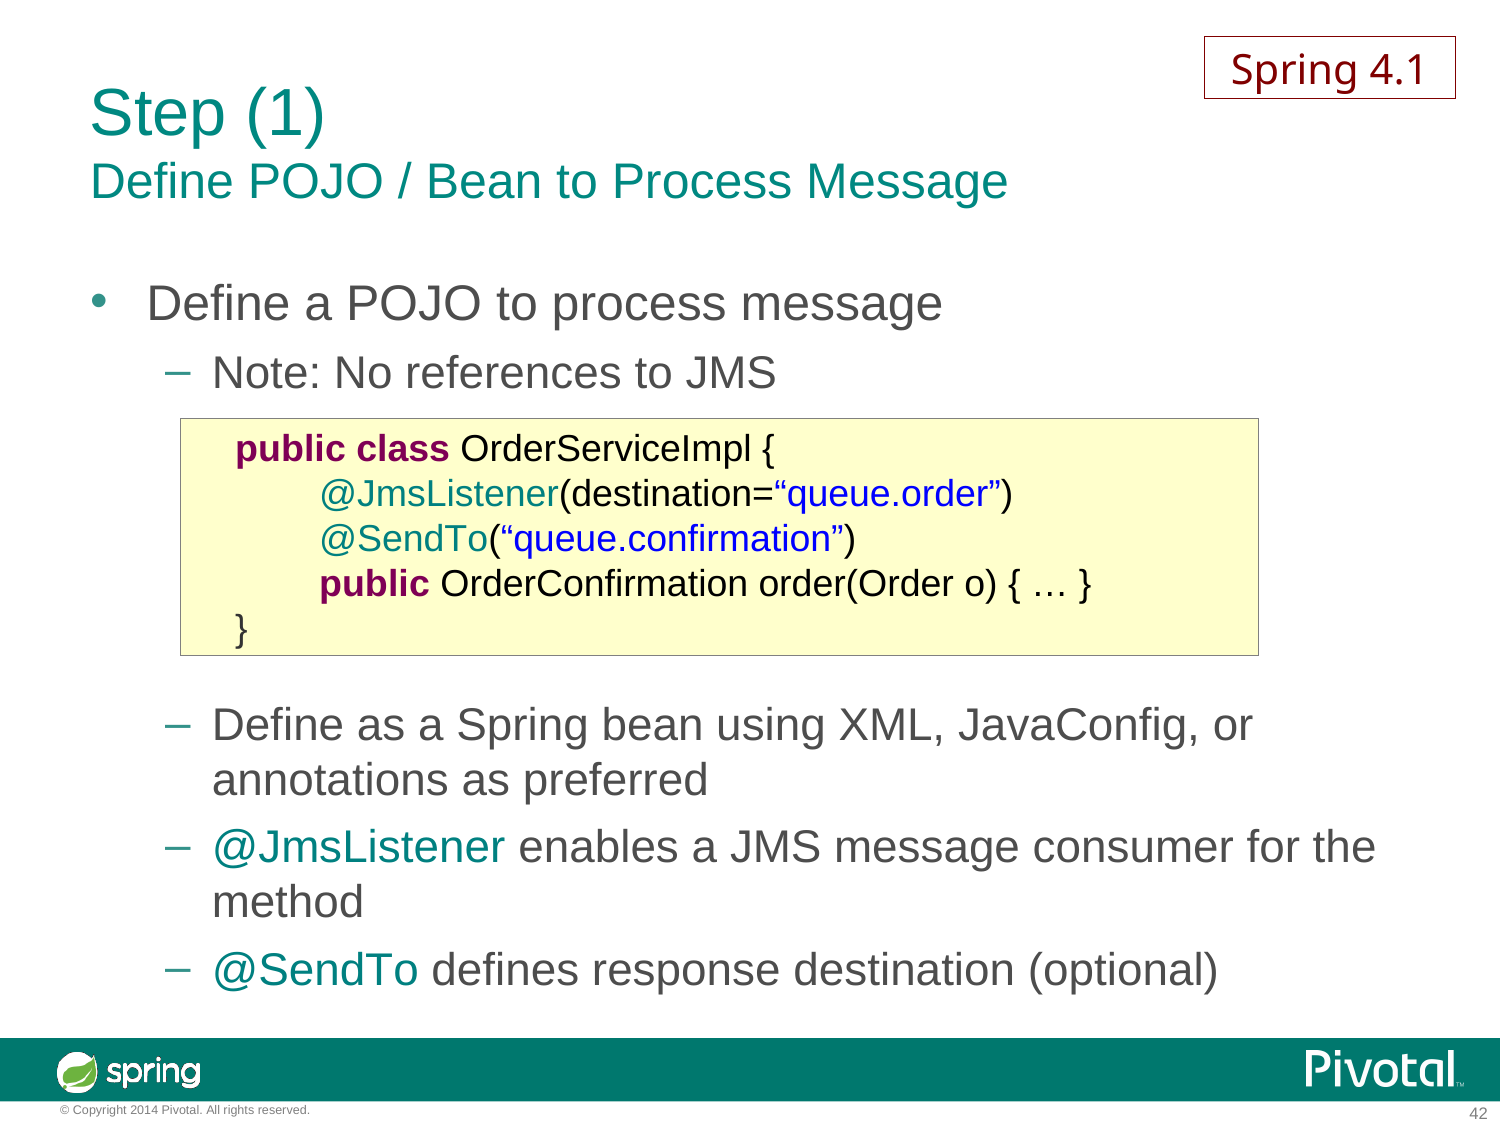

Spring 4.1
# Step (1) Define POJO / Bean to Process Message
Define a POJO to process message
Note: No references to JMS
Define as a Spring bean using XML, JavaConfig, or annotations as preferred
@JmsListener enables a JMS message consumer for the method
@SendTo defines response destination (optional)
 public class OrderServiceImpl {
 @JmsListener(destination=“queue.order”)
 @SendTo(“queue.confirmation”)
 public OrderConfirmation order(Order o) { … }
 }